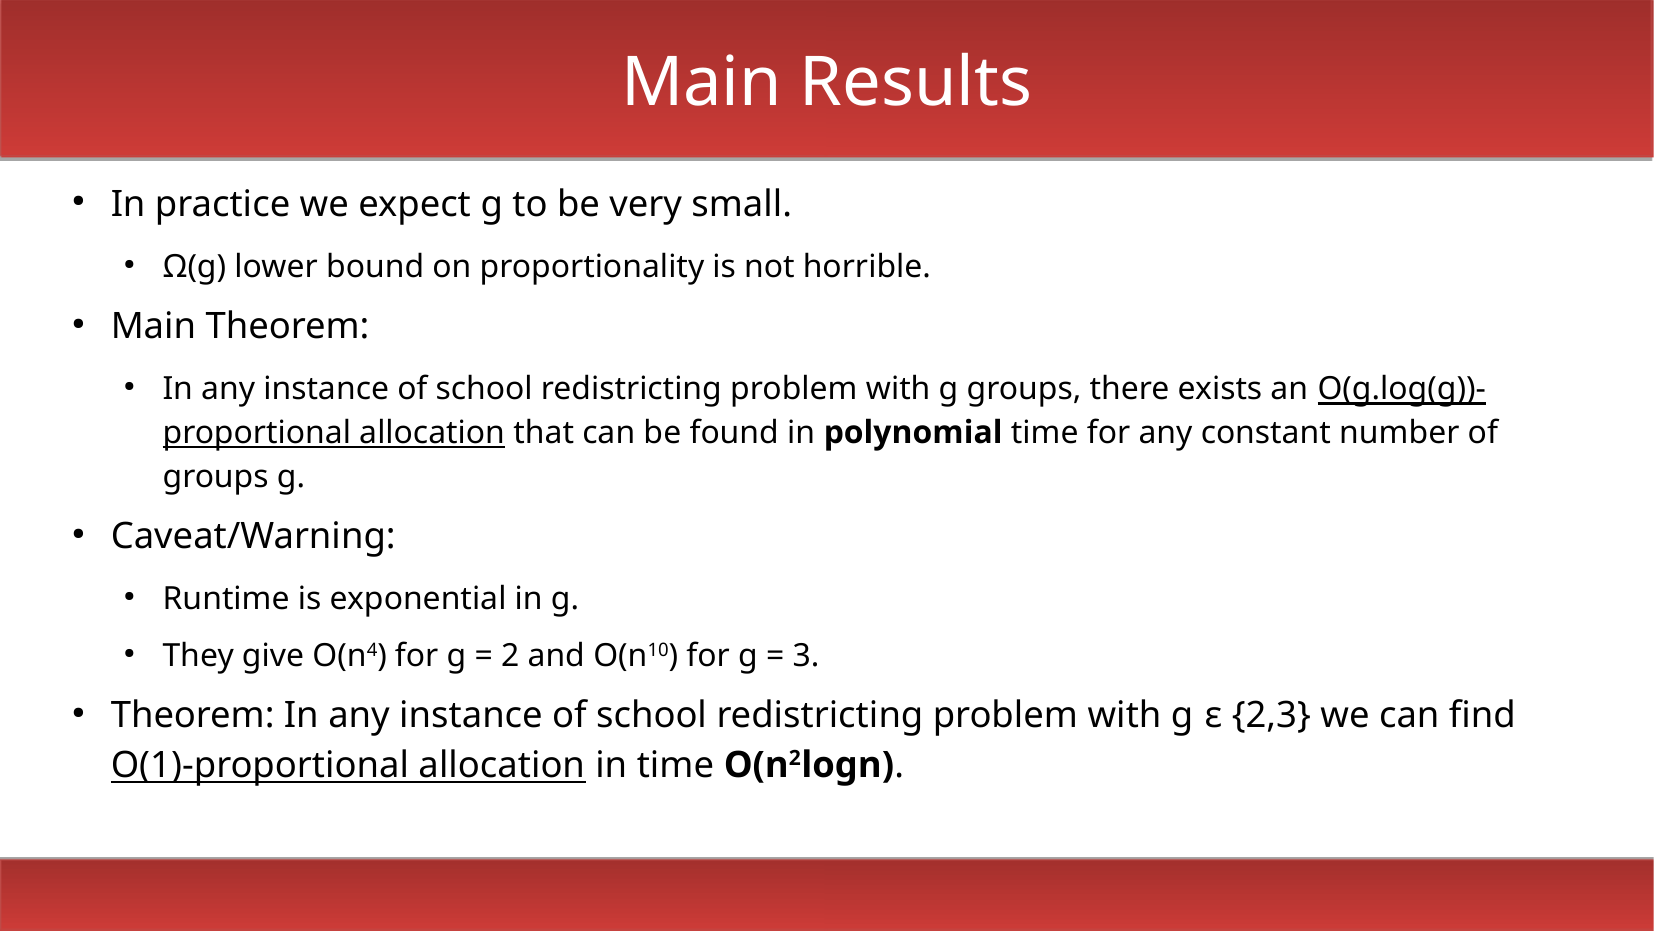

# Main Results
In practice we expect g to be very small.
Ω(g) lower bound on proportionality is not horrible.
Main Theorem:
In any instance of school redistricting problem with g groups, there exists an O(g.log(g))-proportional allocation that can be found in polynomial time for any constant number of groups g.
Caveat/Warning:
Runtime is exponential in g.
They give O(n4) for g = 2 and O(n10) for g = 3.
Theorem: In any instance of school redistricting problem with g ε {2,3} we can find O(1)-proportional allocation in time O(n2logn).